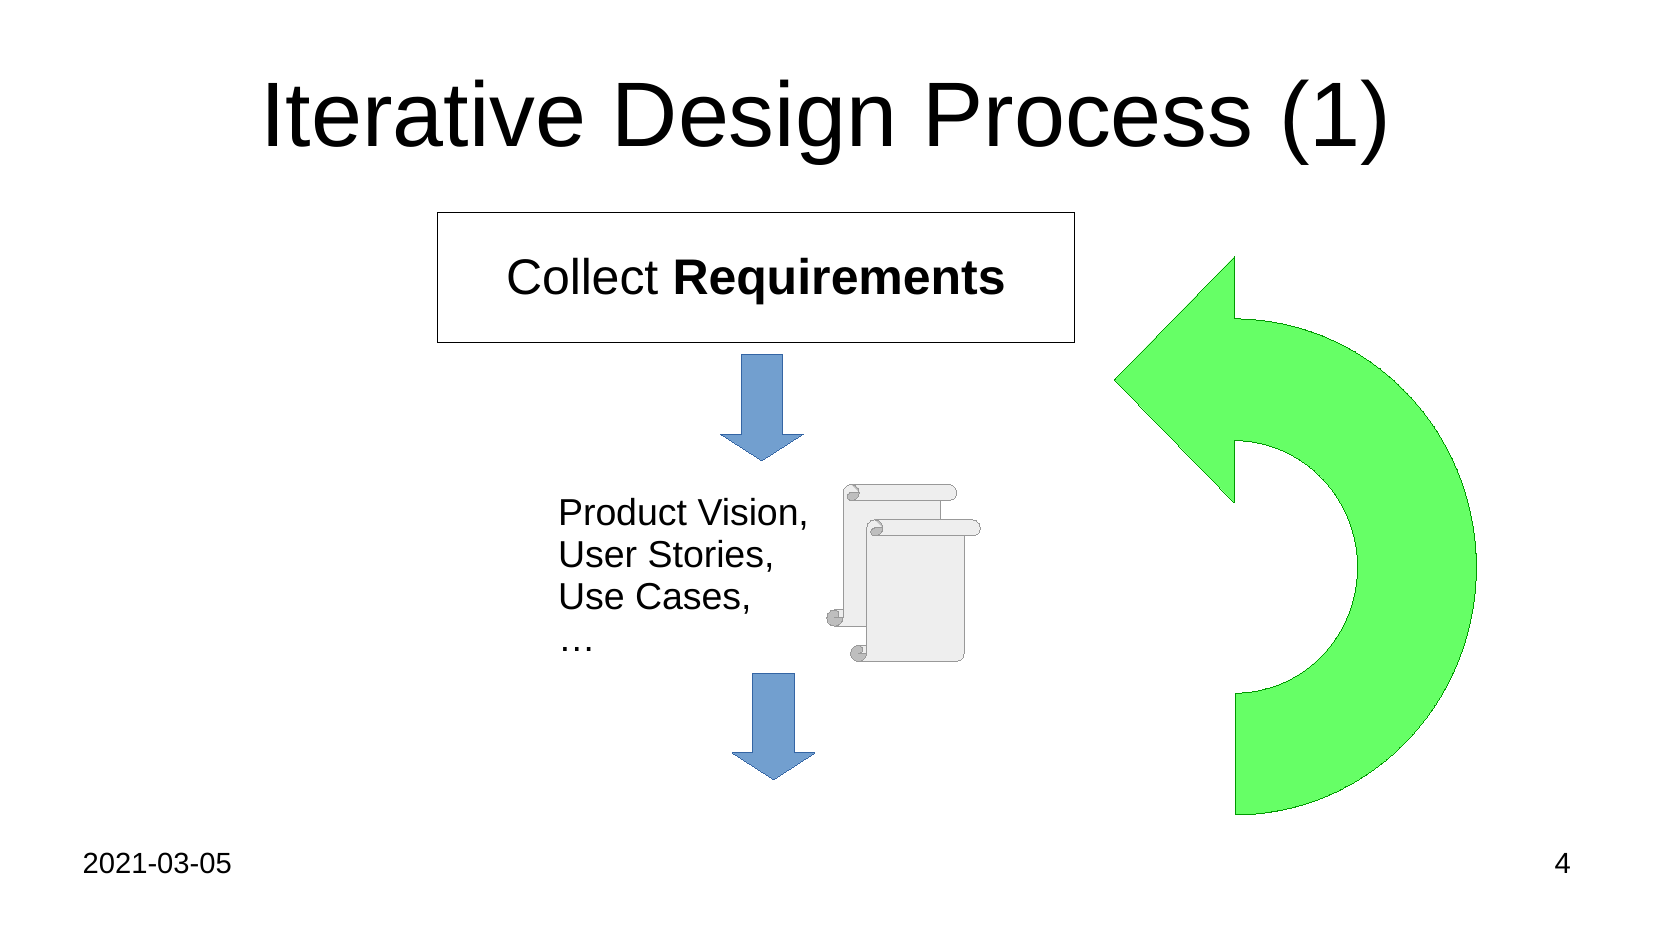

# Iterative Design Process (1)
Collect Requirements
Product Vision,
User Stories,
Use Cases,
…
2021-03-05
4